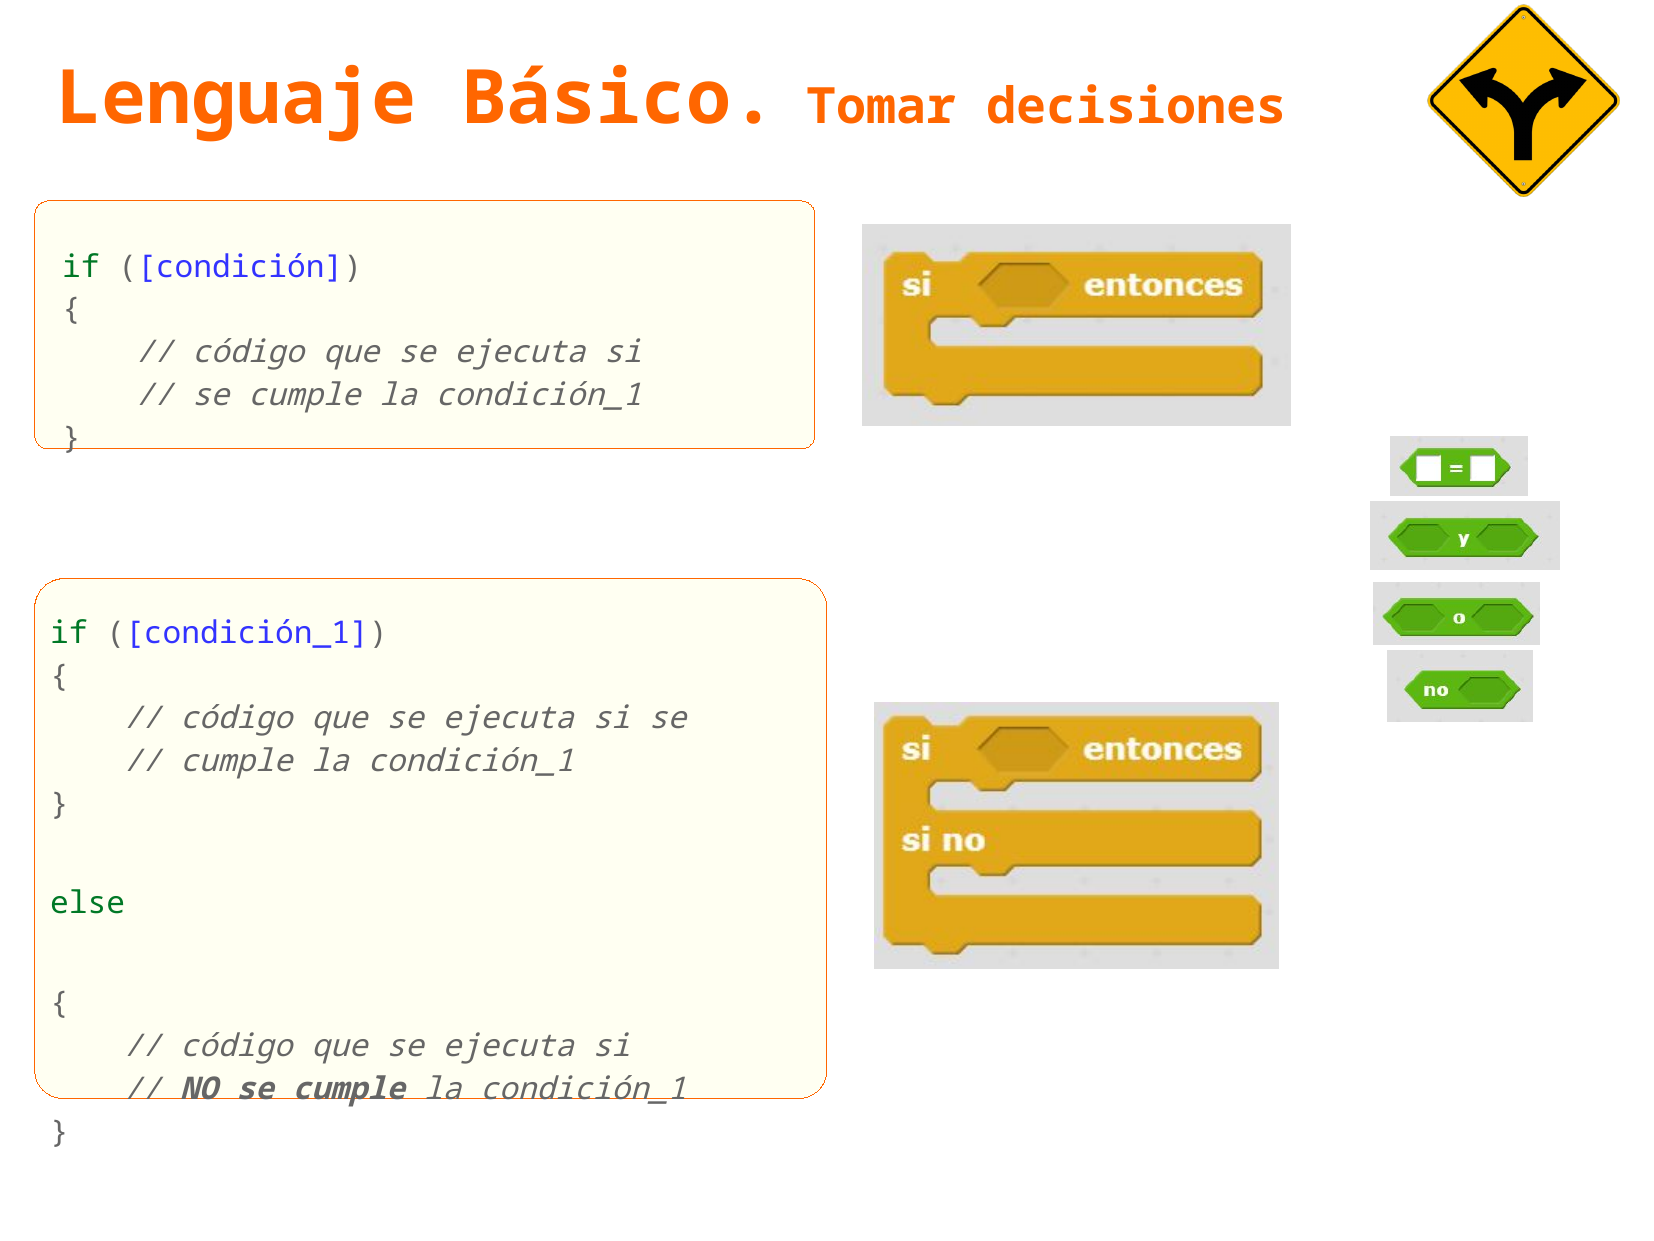

Lenguaje Básico. Tomar decisiones
if ([condición])
{
	// código que se ejecuta si
	// se cumple la condición_1
}
if ([condición_1])
{
 	// código que se ejecuta si se
	// cumple la condición_1
}
else
{
 	// código que se ejecuta si
	// NO se cumple la condición_1
}